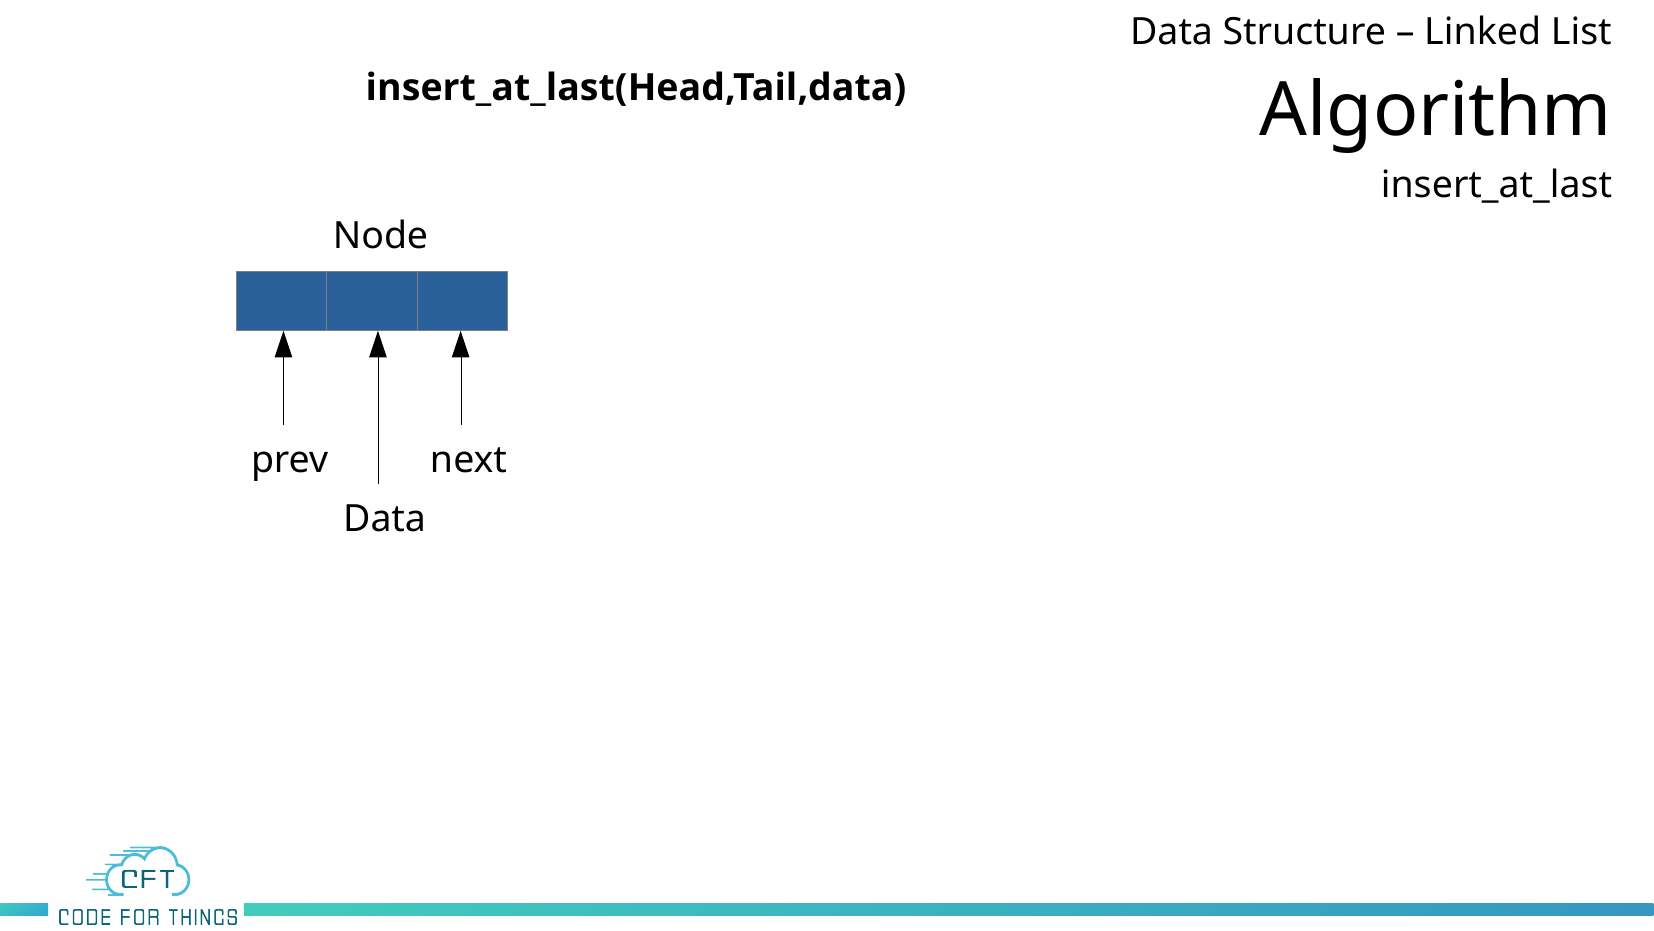

# Data Structure – Linked List Algorithm insert_at_last
insert_at_last(Head,Tail,data)
Node
next
prev
Data